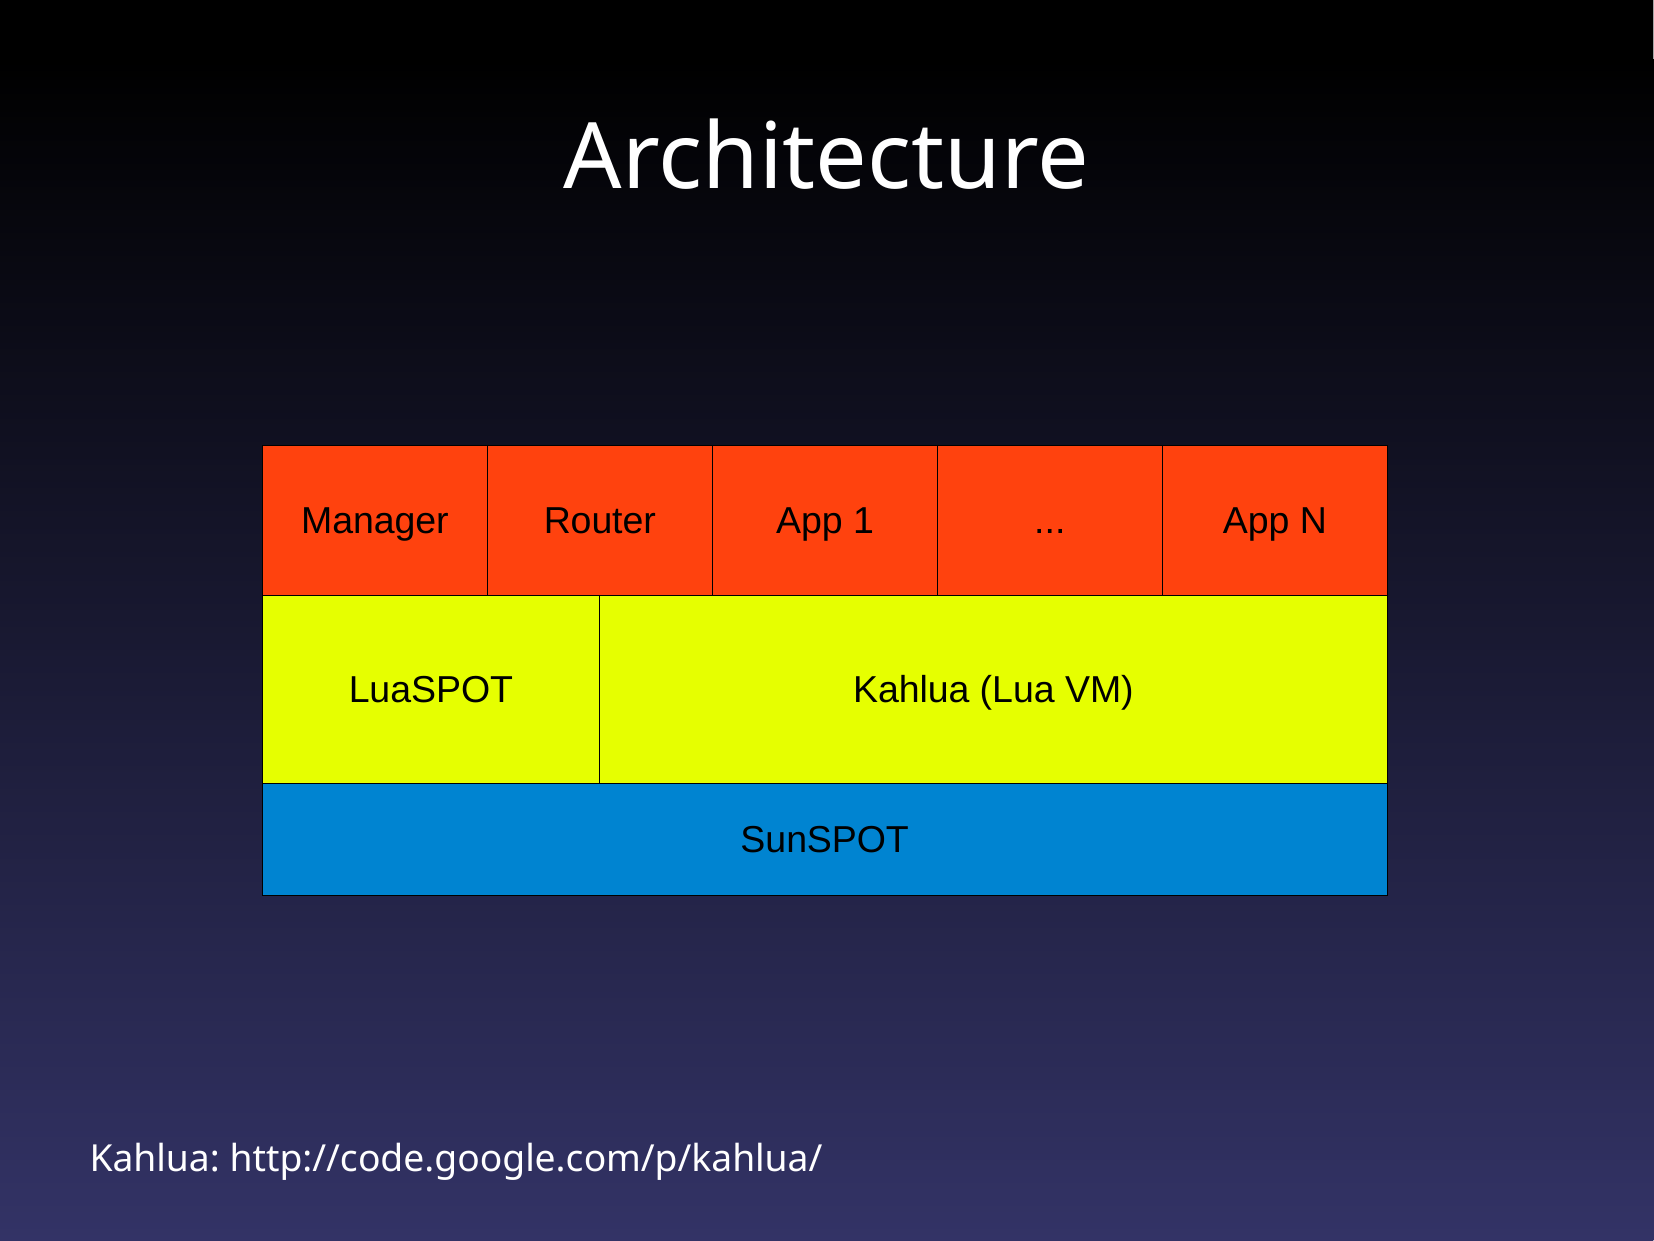

# Architecture
Manager
Router
App 1
...
App N
LuaSPOT
Kahlua (Lua VM)
SunSPOT
Kahlua: http://code.google.com/p/kahlua/